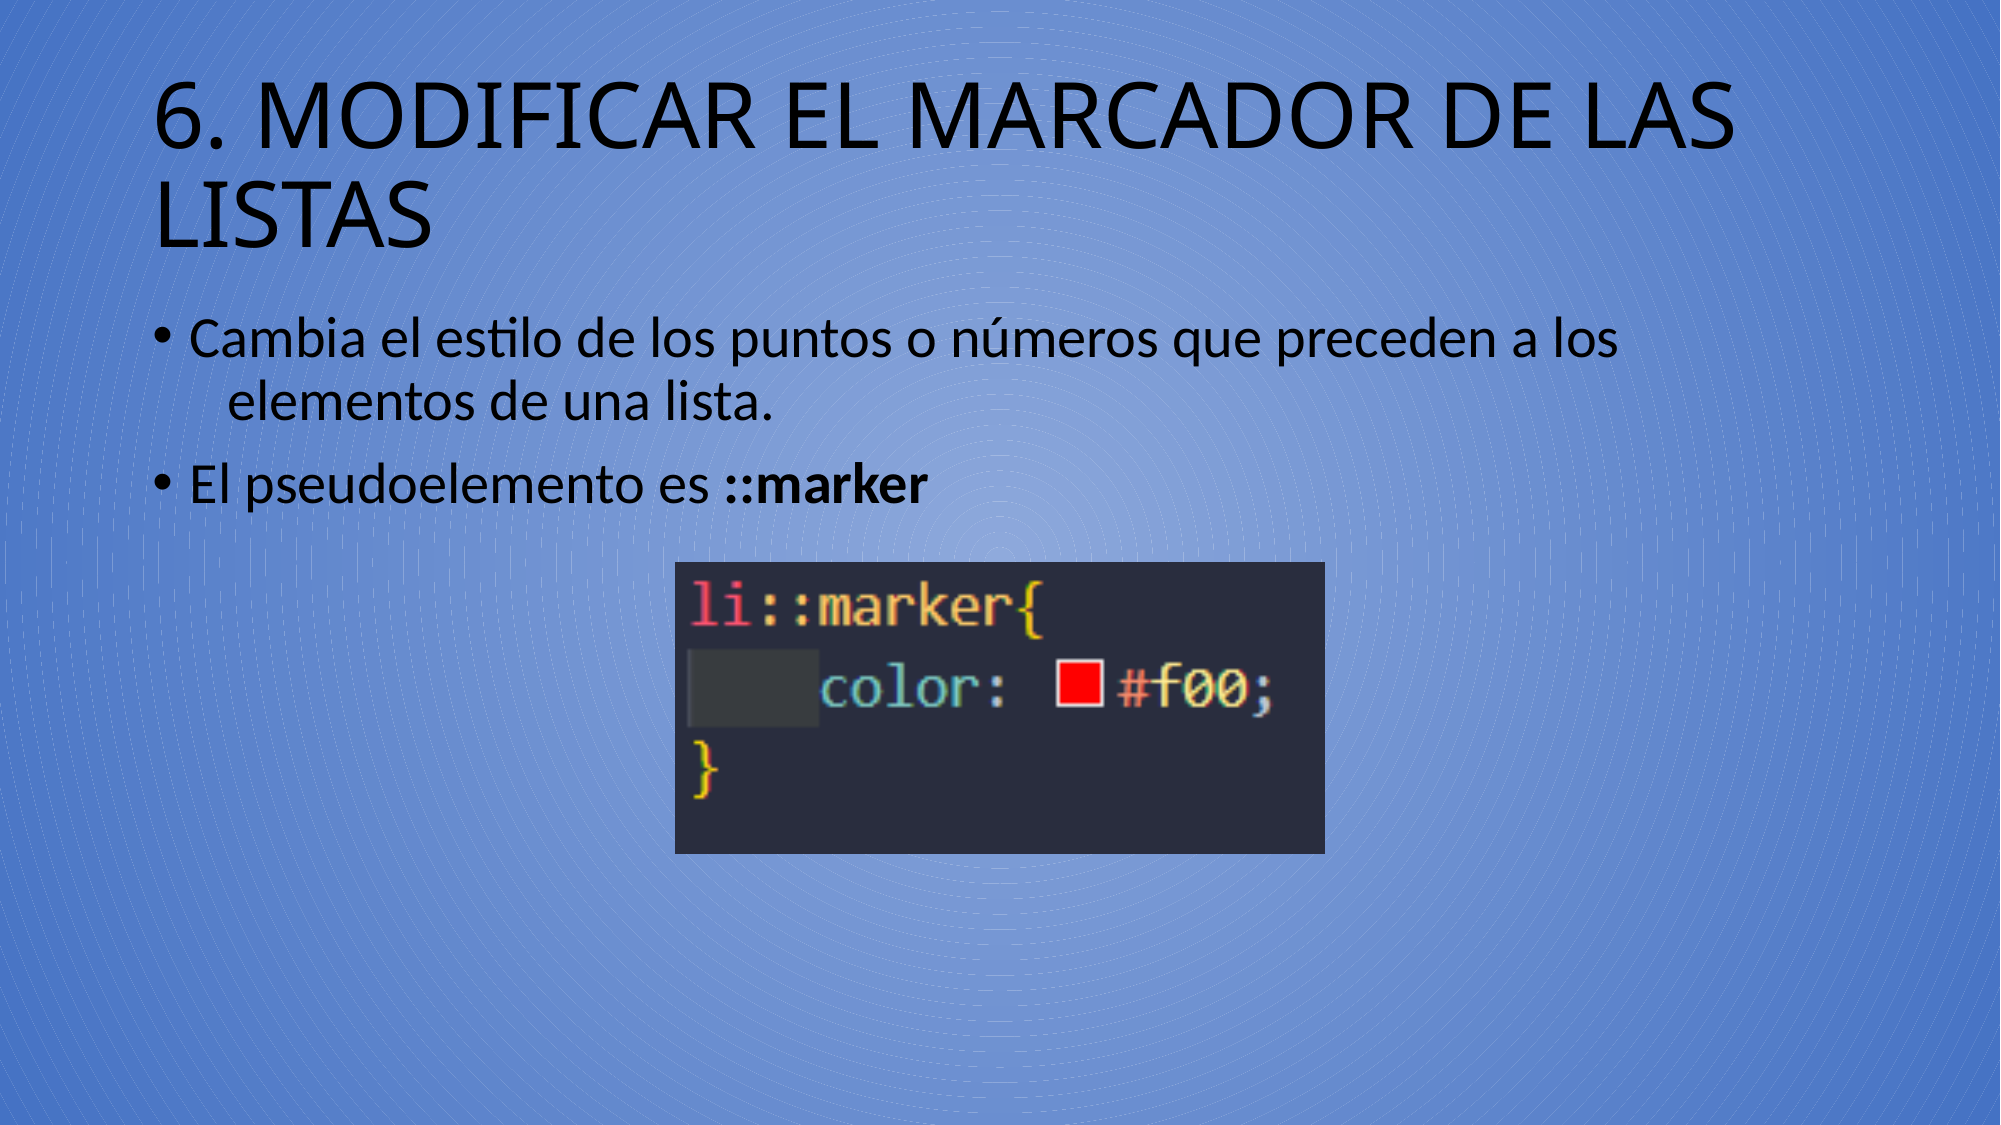

# 6. MODIFICAR EL MARCADOR DE LAS LISTAS
Cambia el estilo de los puntos o números que preceden a los elementos de una lista.
El pseudoelemento es ::marker